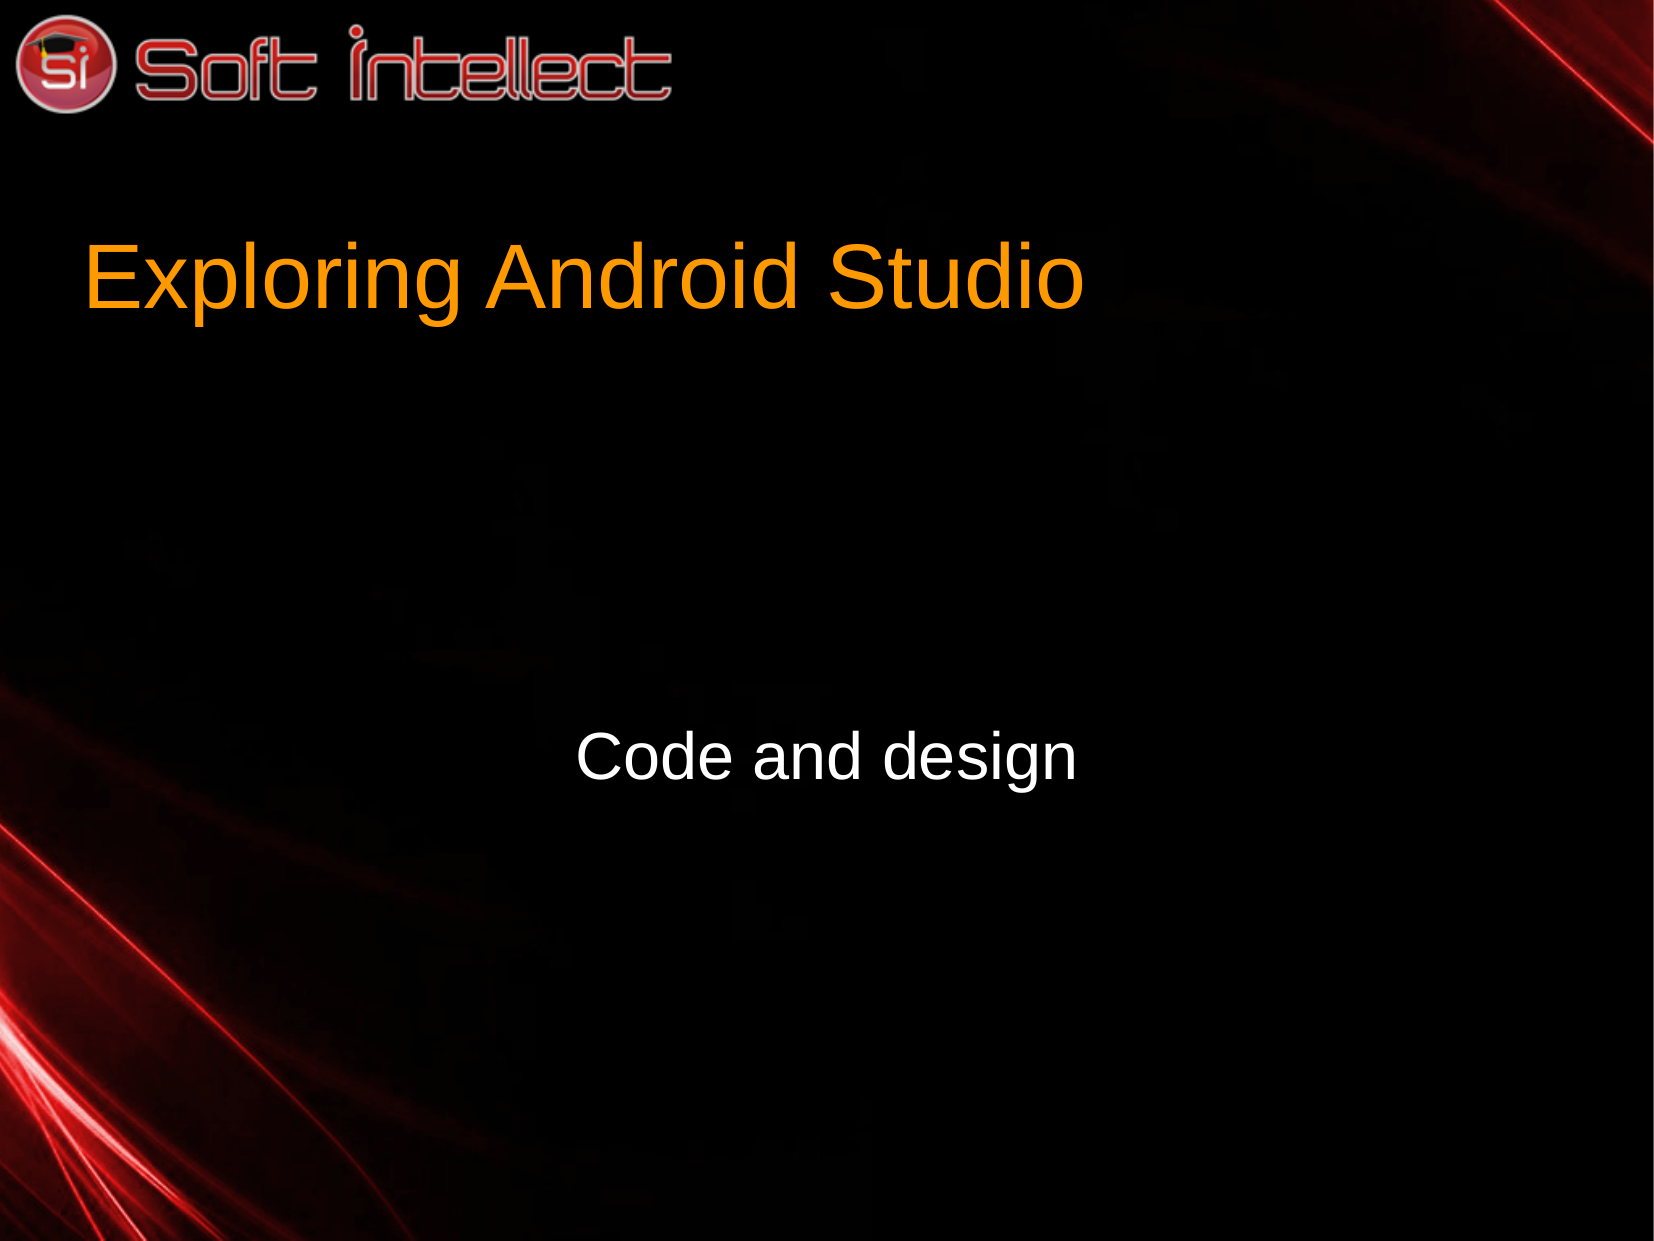

# Exploring Android Studio
Code and design